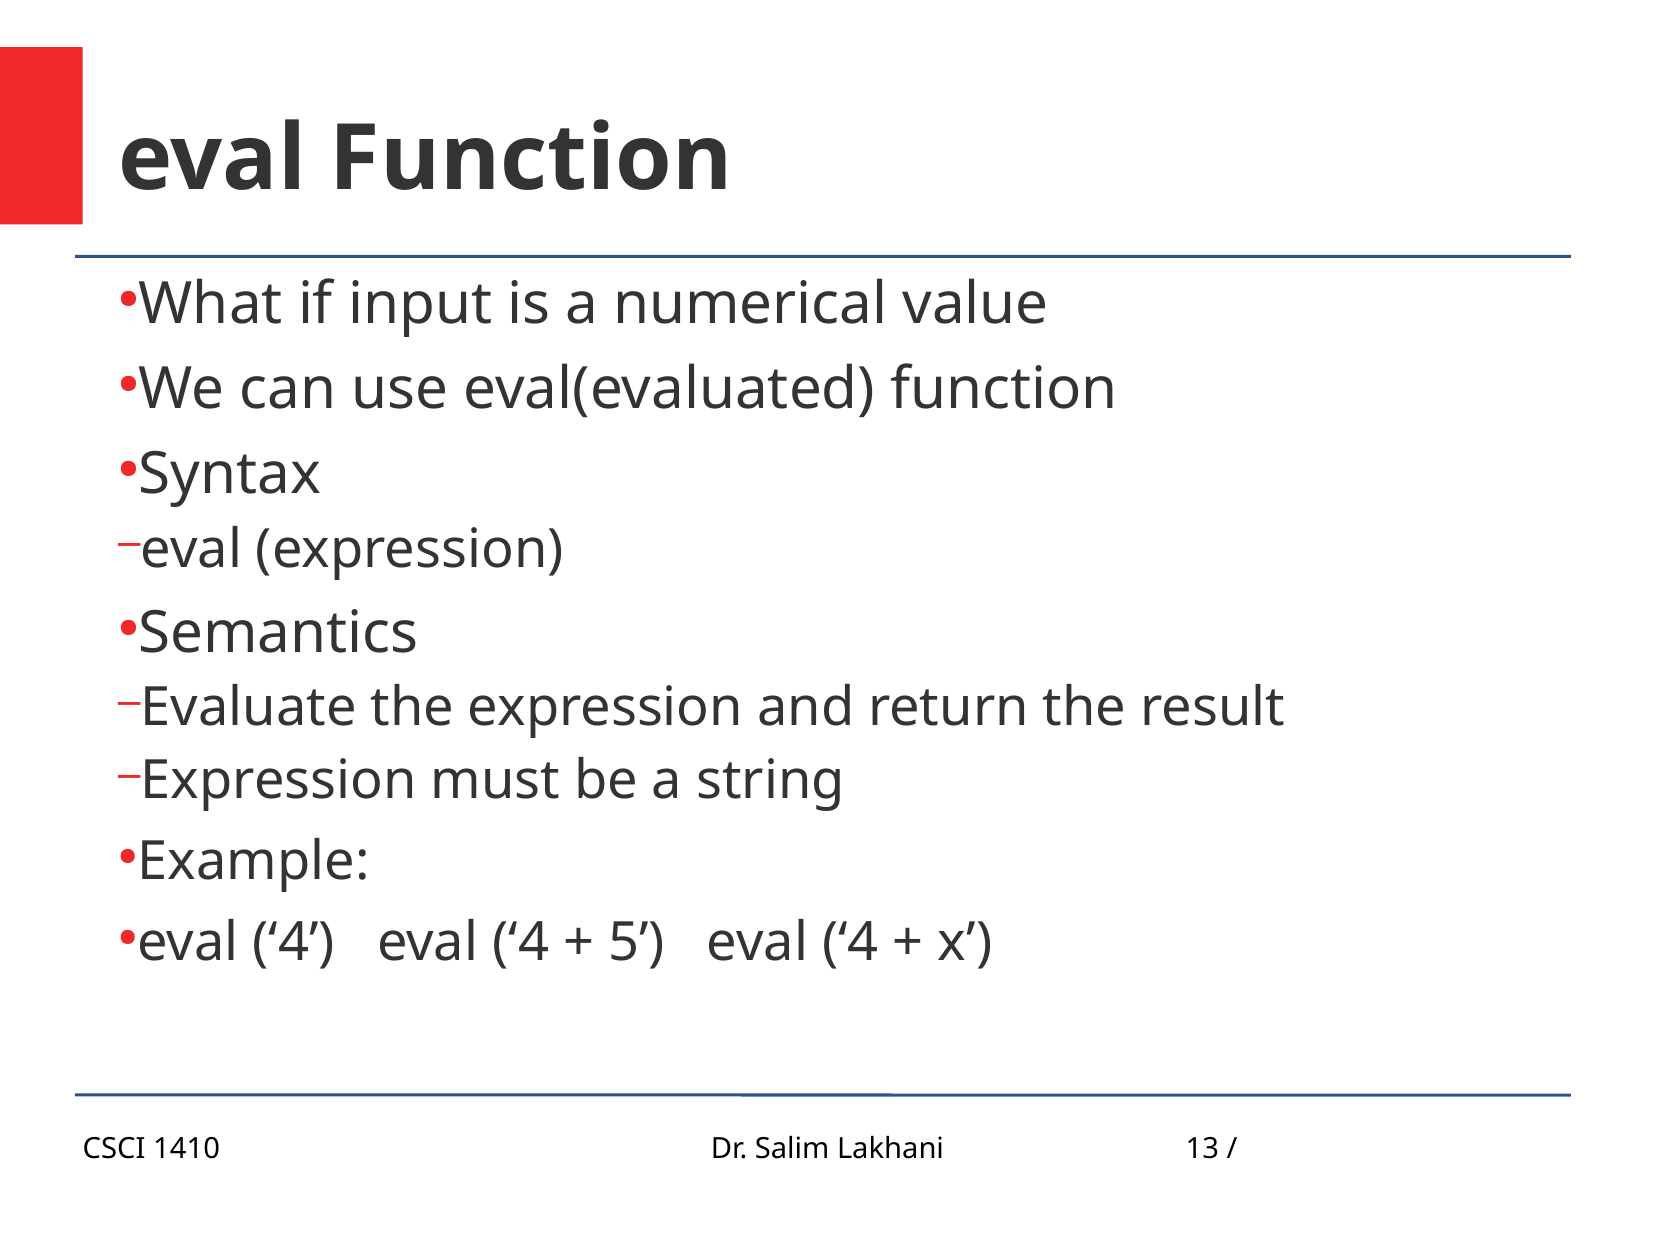

# eval Function
What if input is a numerical value
We can use eval(evaluated) function
Syntax
eval (expression)
Semantics
Evaluate the expression and return the result
Expression must be a string
Example:
eval (‘4’)   eval (‘4 + 5’)   eval (‘4 + x’)
CSCI 1410
Dr. Salim Lakhani